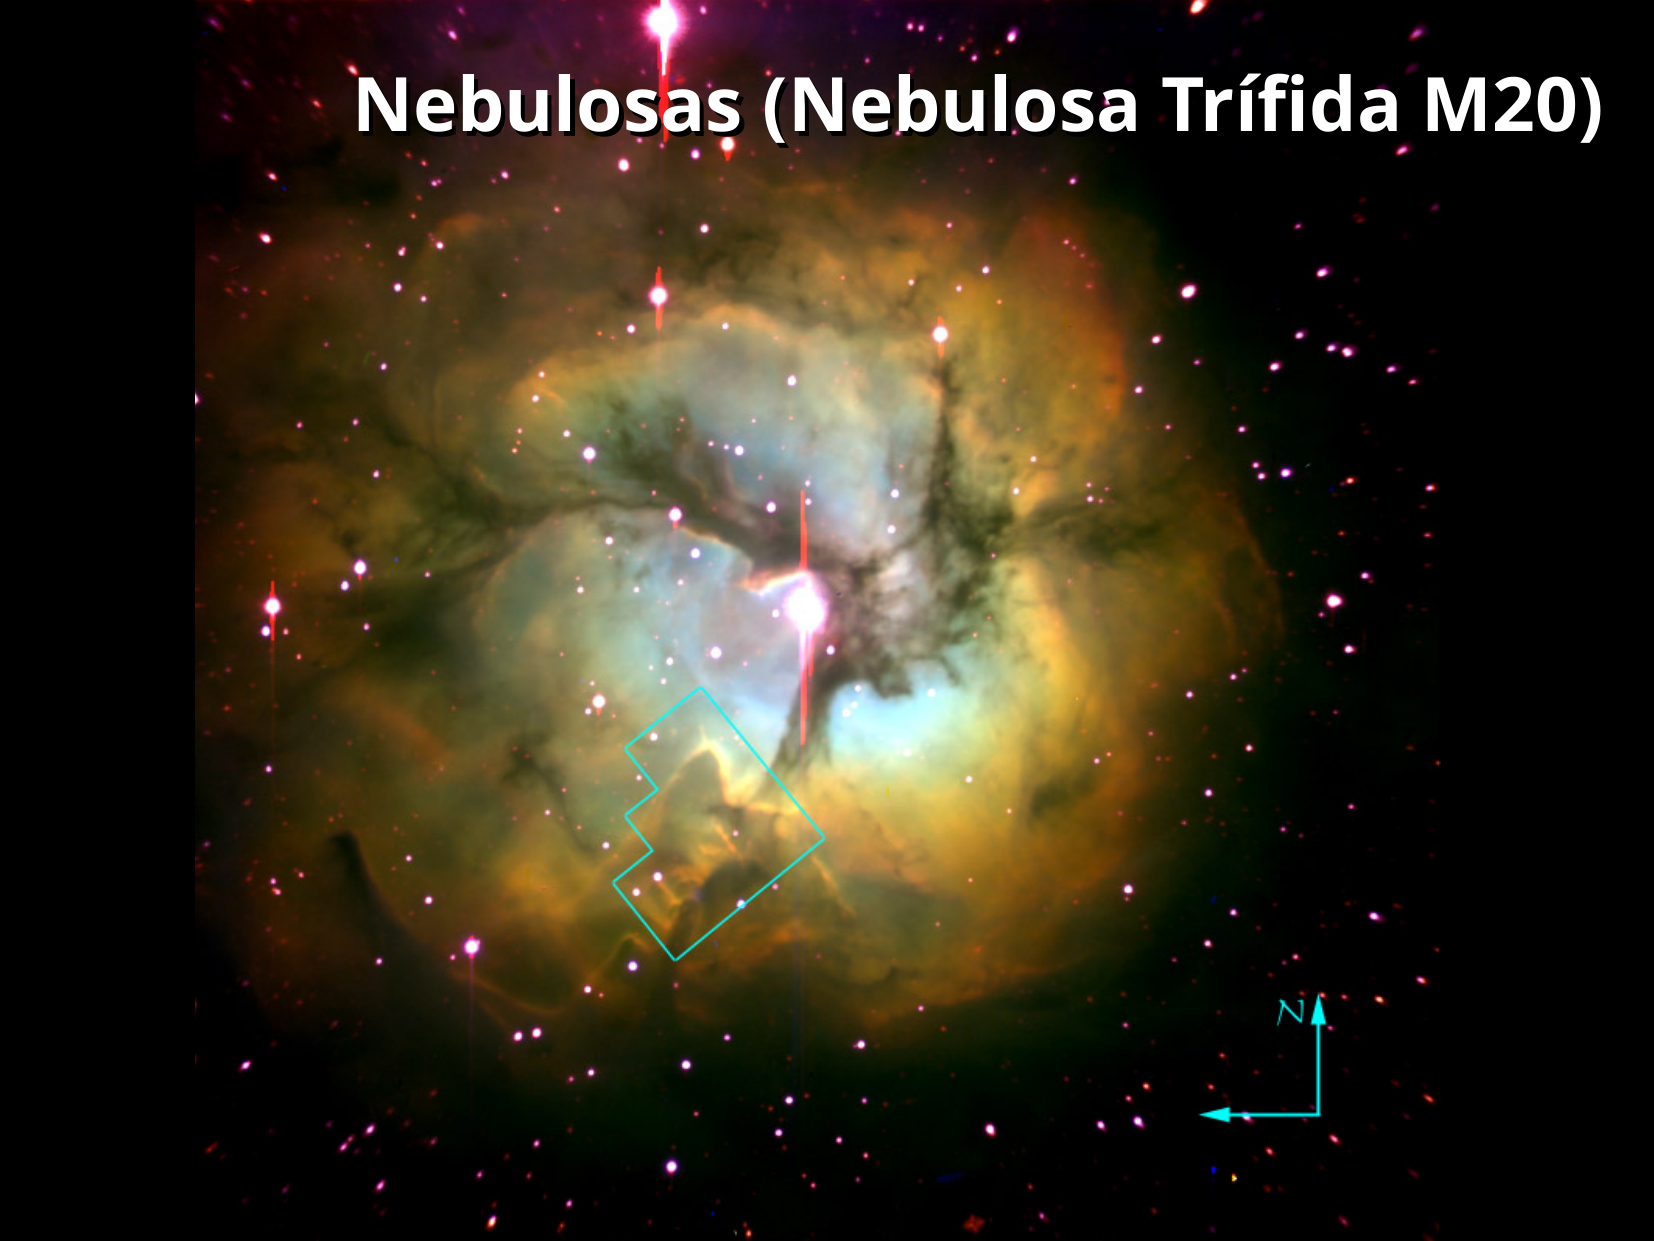

# Nebulosas (Nebulosa Trífida M20)
H. Asorey - Física IV B
61